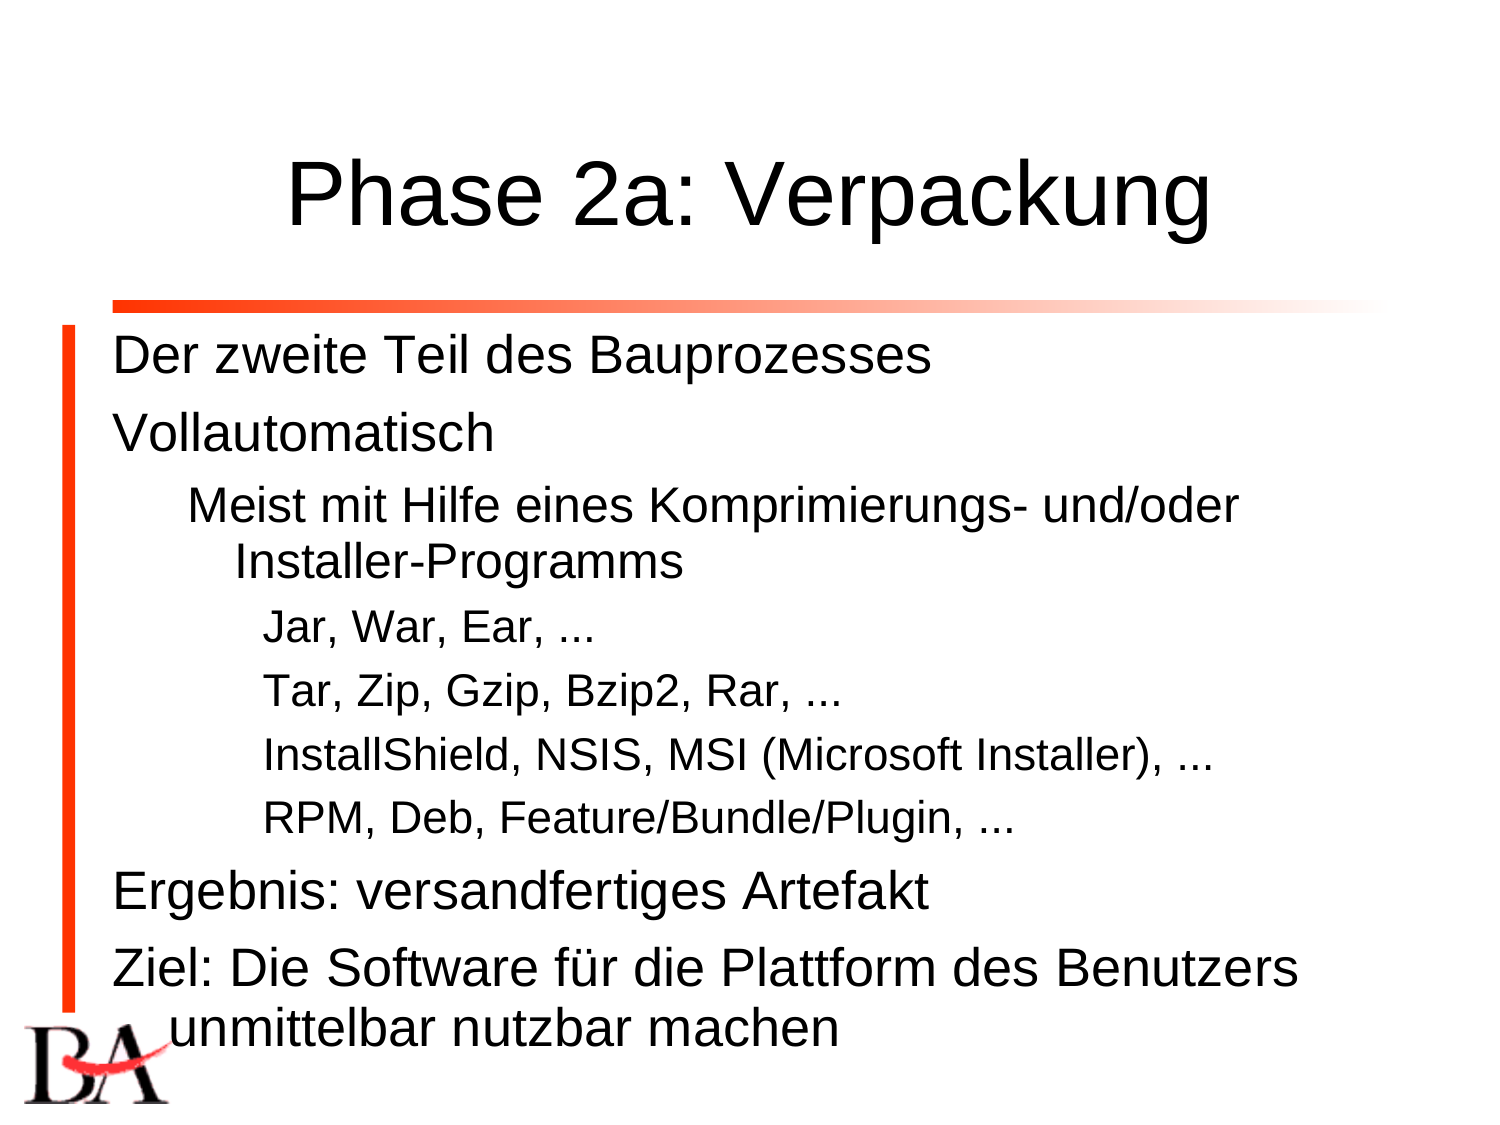

# Phase 2a: Verpackung
Der zweite Teil des Bauprozesses
Vollautomatisch
Meist mit Hilfe eines Komprimierungs- und/oder Installer-Programms
Jar, War, Ear, ...
Tar, Zip, Gzip, Bzip2, Rar, ...
InstallShield, NSIS, MSI (Microsoft Installer), ...
RPM, Deb, Feature/Bundle/Plugin, ...
Ergebnis: versandfertiges Artefakt
Ziel: Die Software für die Plattform des Benutzers unmittelbar nutzbar machen